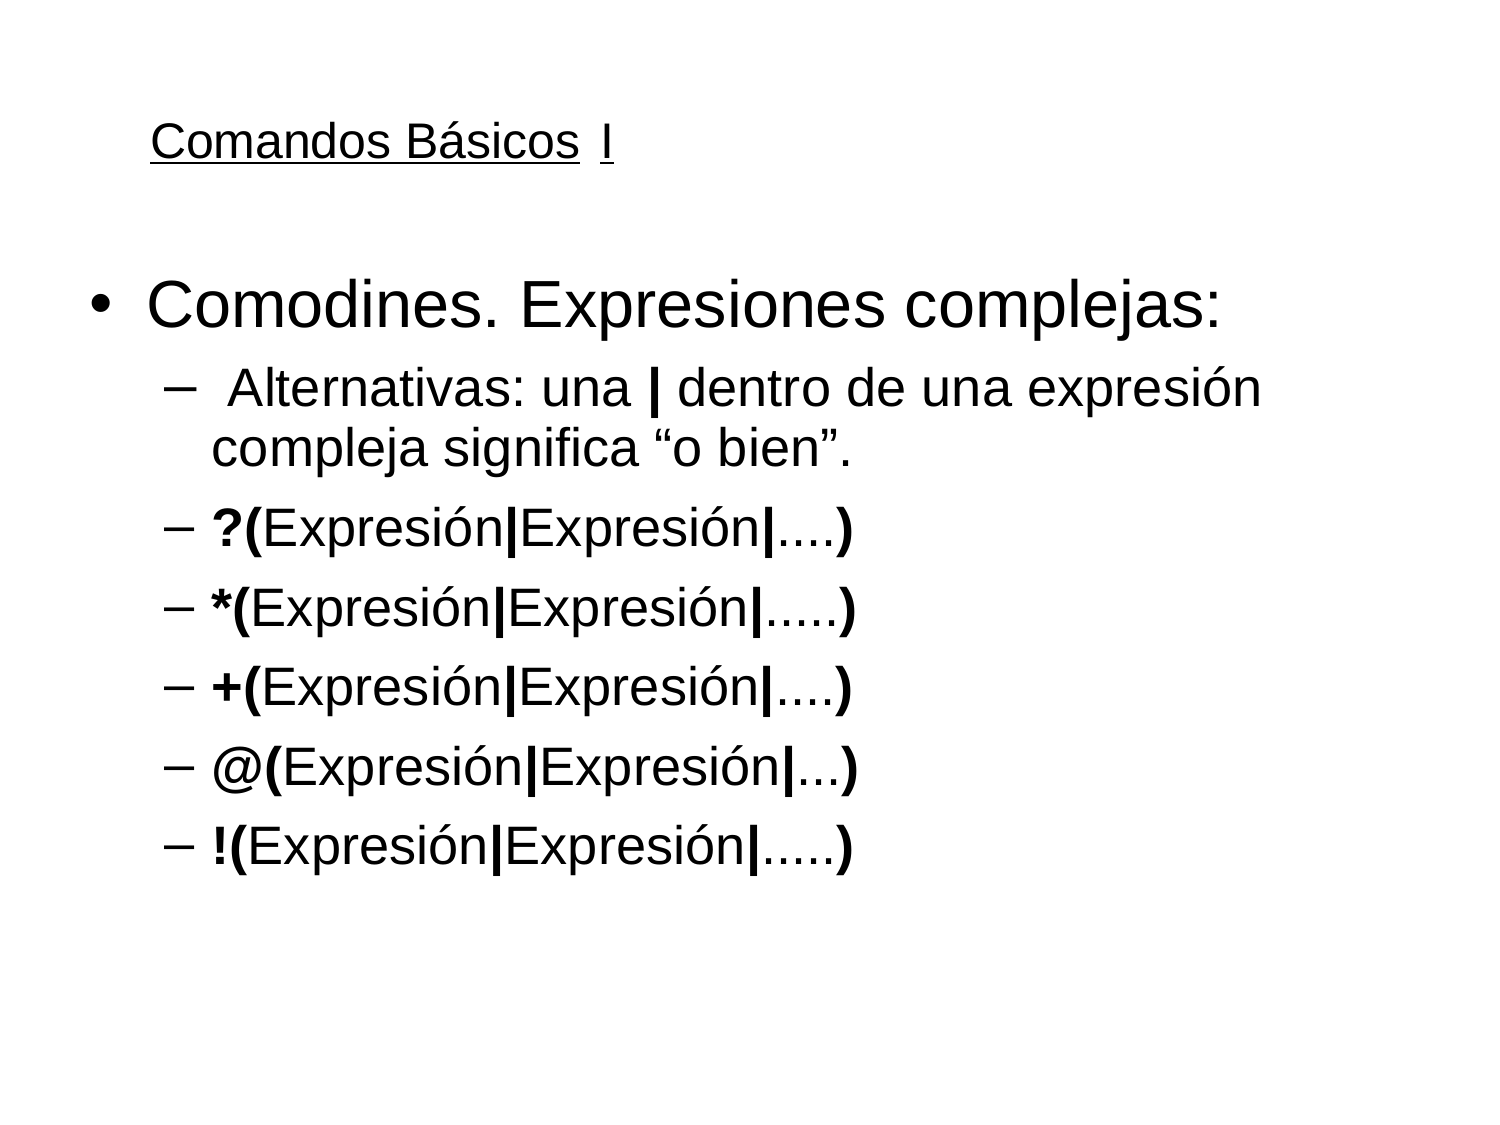

# Comandos Básicos	I
Comodines. Expresiones complejas:
 Alternativas: una | dentro de una expresión compleja significa “o bien”.
?(Expresión|Expresión|....)
*(Expresión|Expresión|.....)
+(Expresión|Expresión|....)
@(Expresión|Expresión|...)
!(Expresión|Expresión|.....)